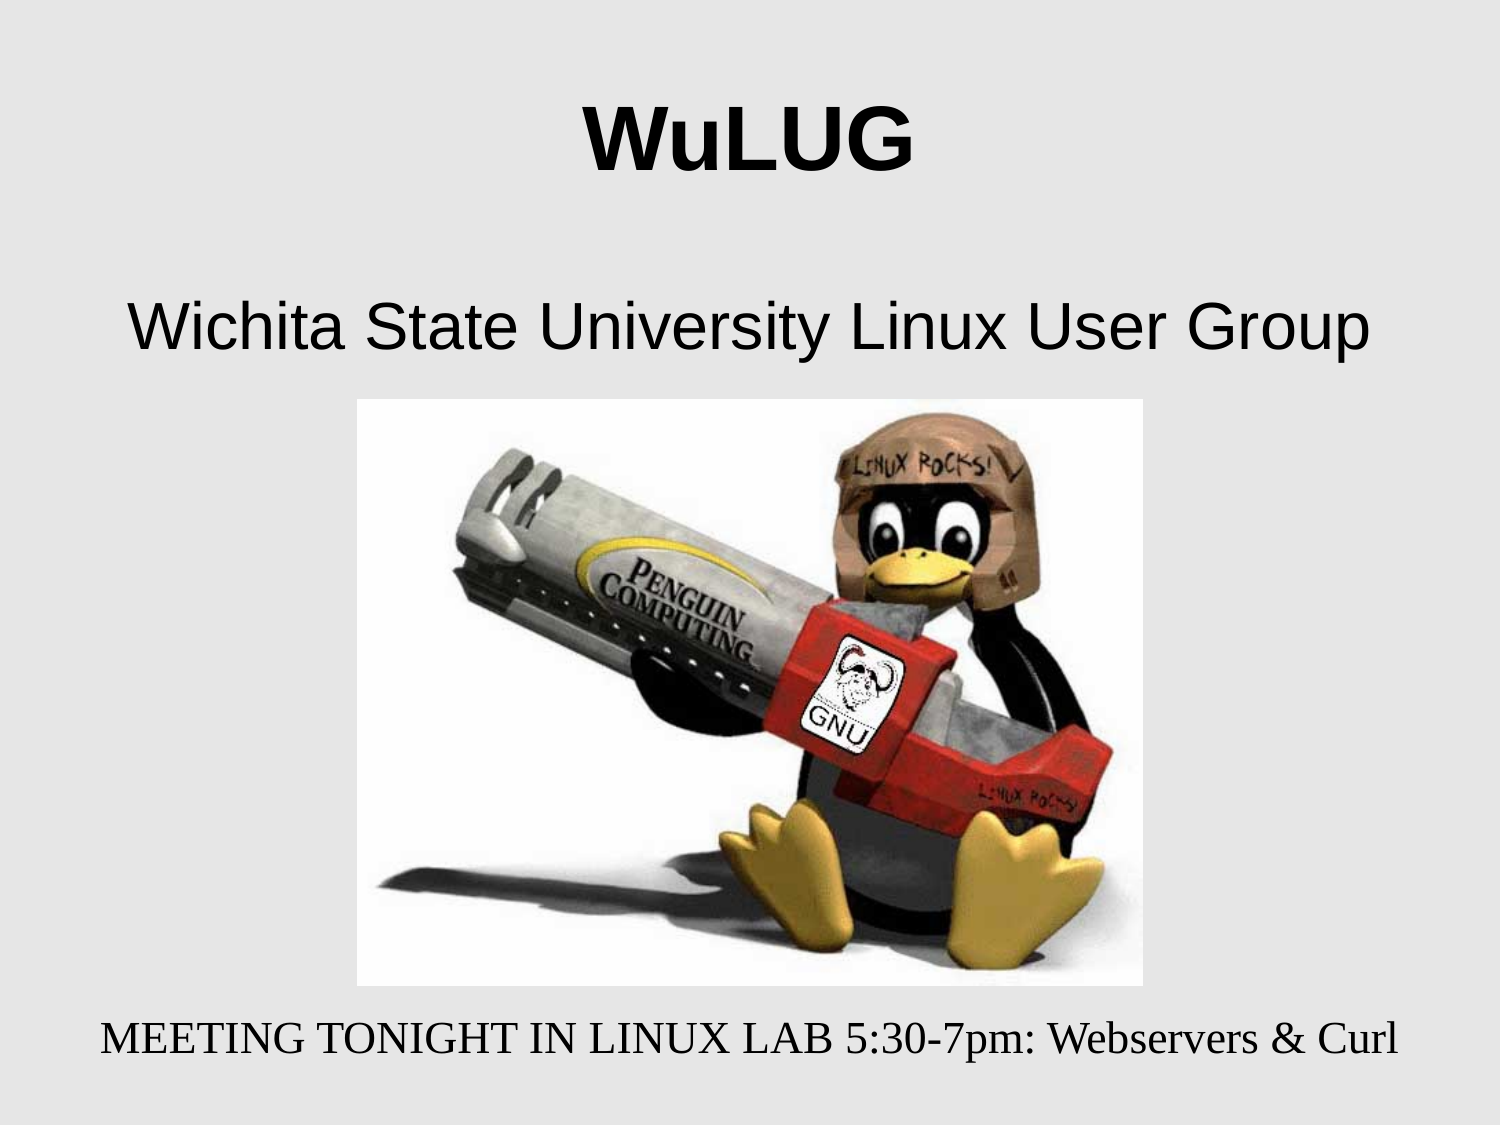

# WuLUG
Wichita State University Linux User Group
MEETING TONIGHT IN LINUX LAB 5:30-7pm: Webservers & Curl